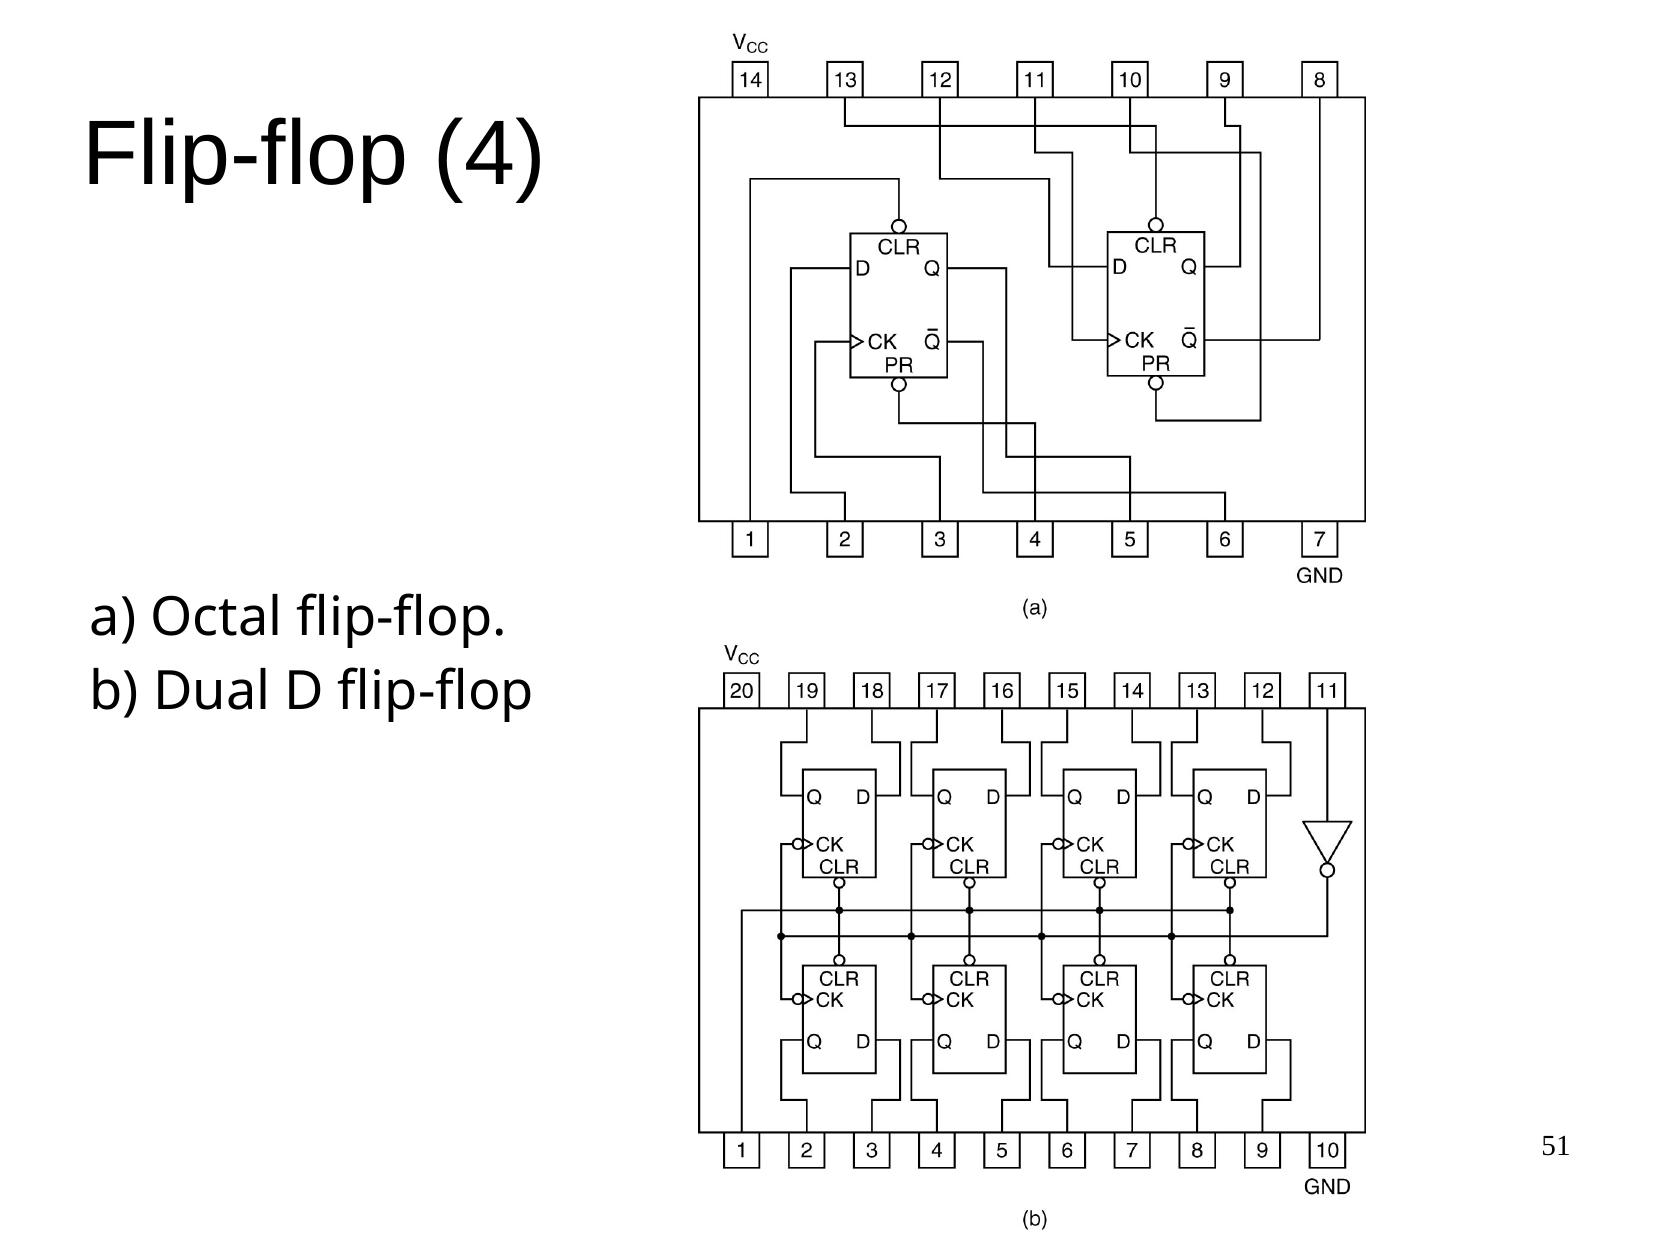

# Flip-flop (4)
a) Octal flip-flop.
b) Dual D flip-flop
51